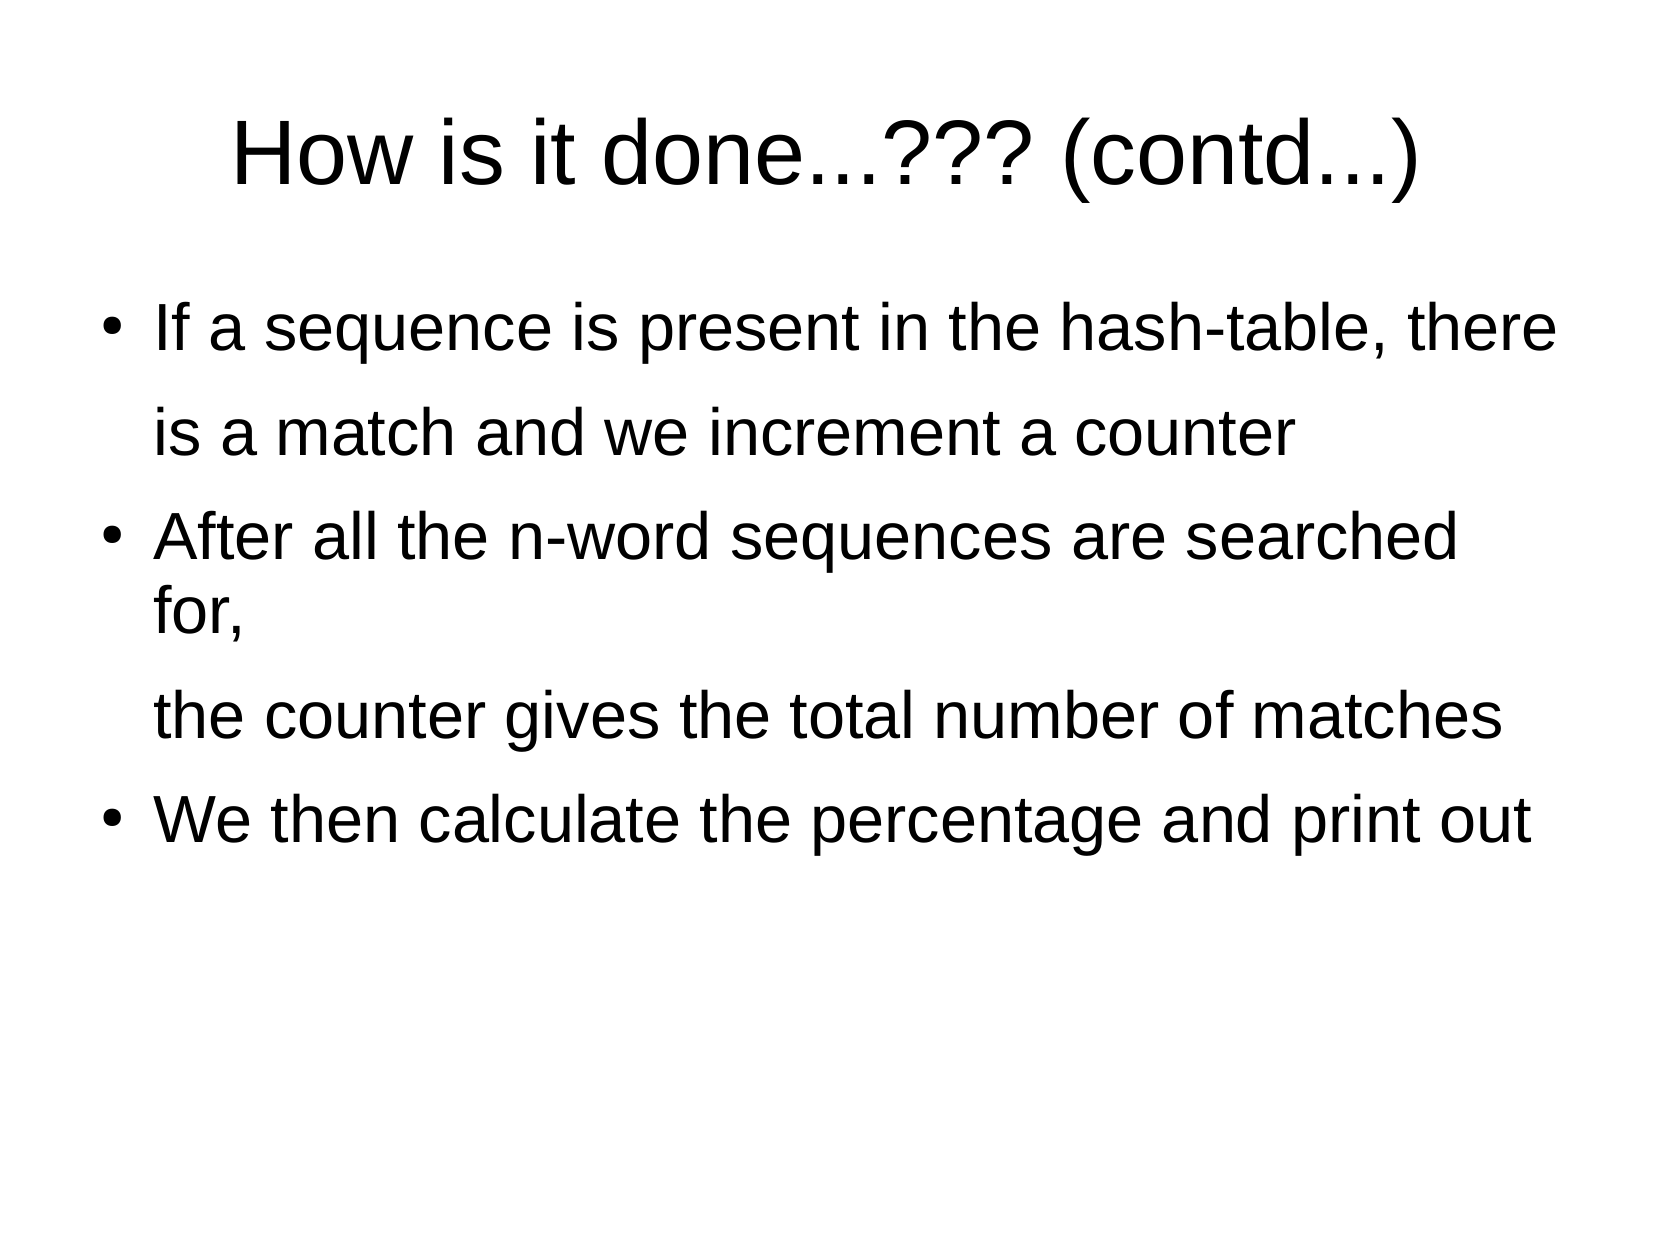

# How is it done...??? (contd...)
If a sequence is present in the hash-table, there
is a match and we increment a counter
After all the n-word sequences are searched for,
the counter gives the total number of matches
We then calculate the percentage and print out